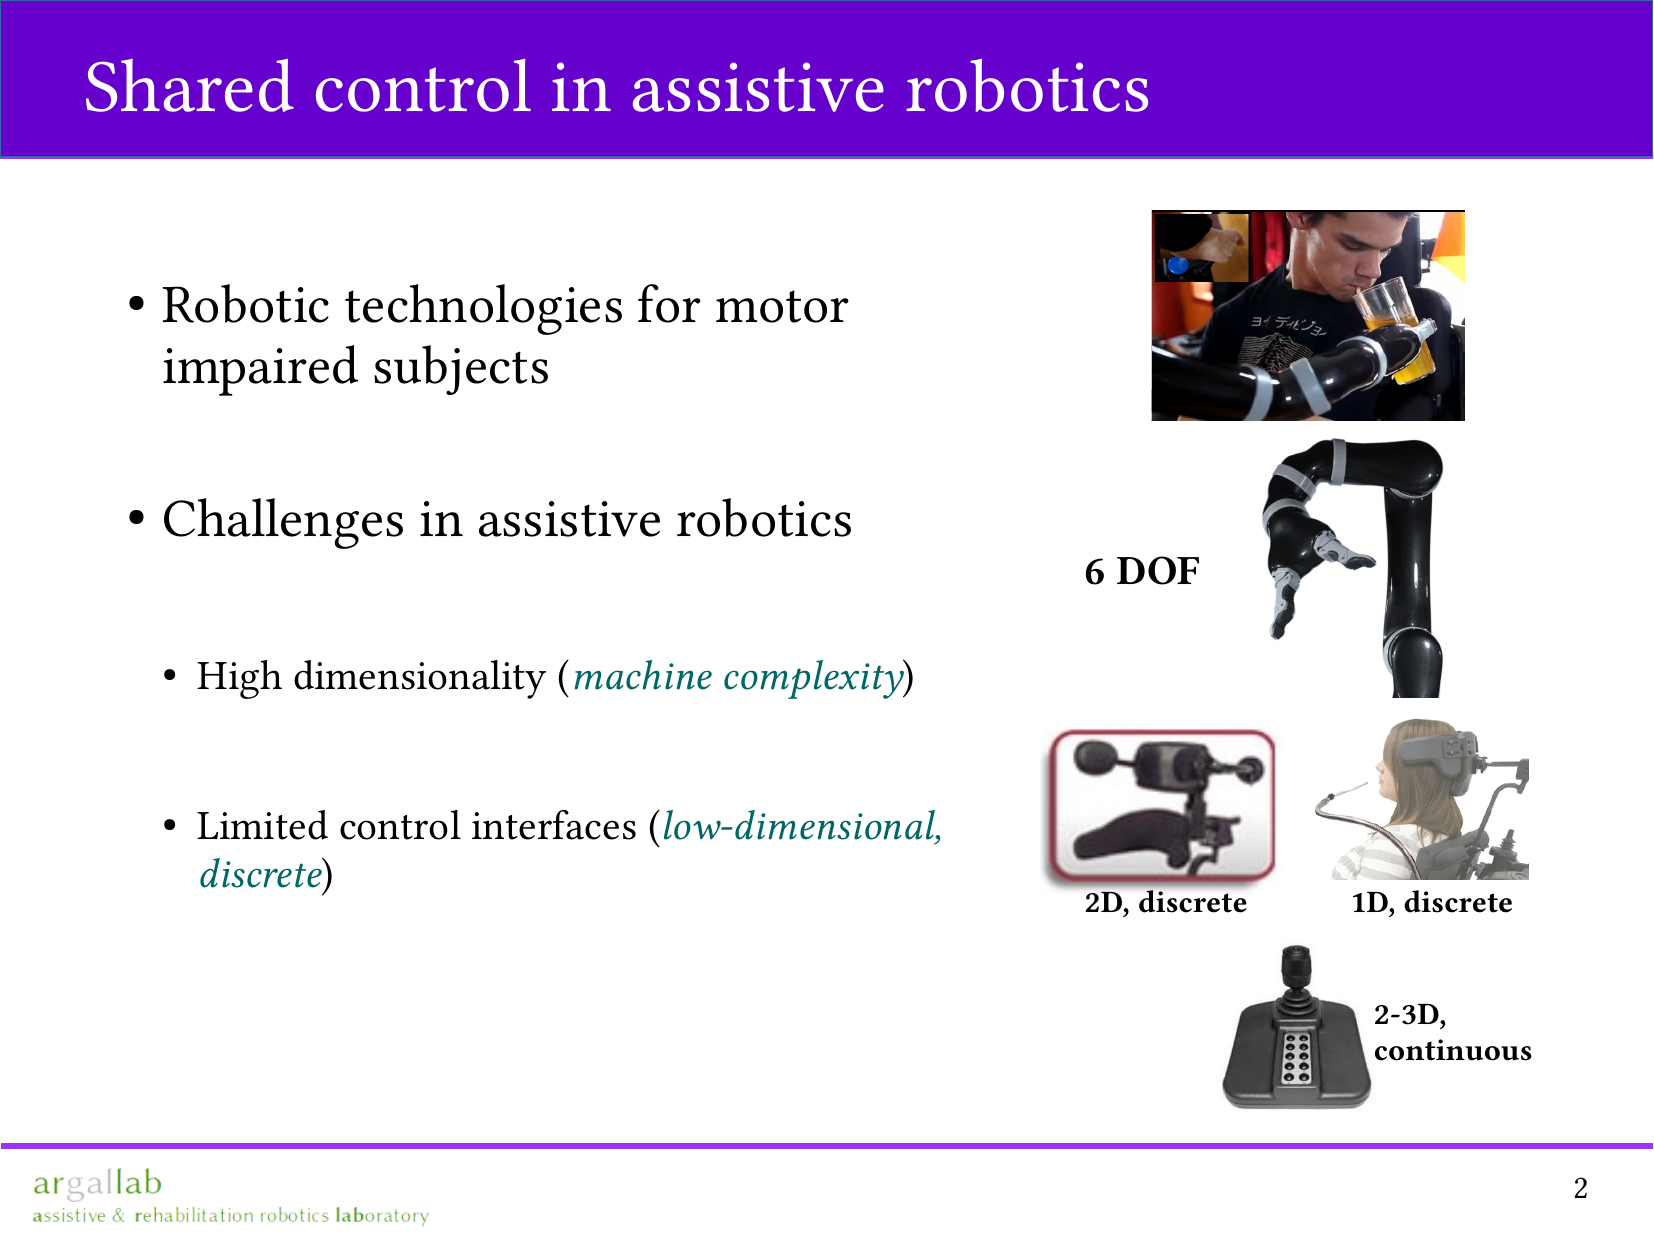

Shared control in assistive robotics
Robotic technologies for motor impaired subjects
Challenges in assistive robotics
High dimensionality (machine complexity)
Limited control interfaces (low-dimensional, discrete)
6 DOF
2D, discrete
1D, discrete
2-3D,
continuous